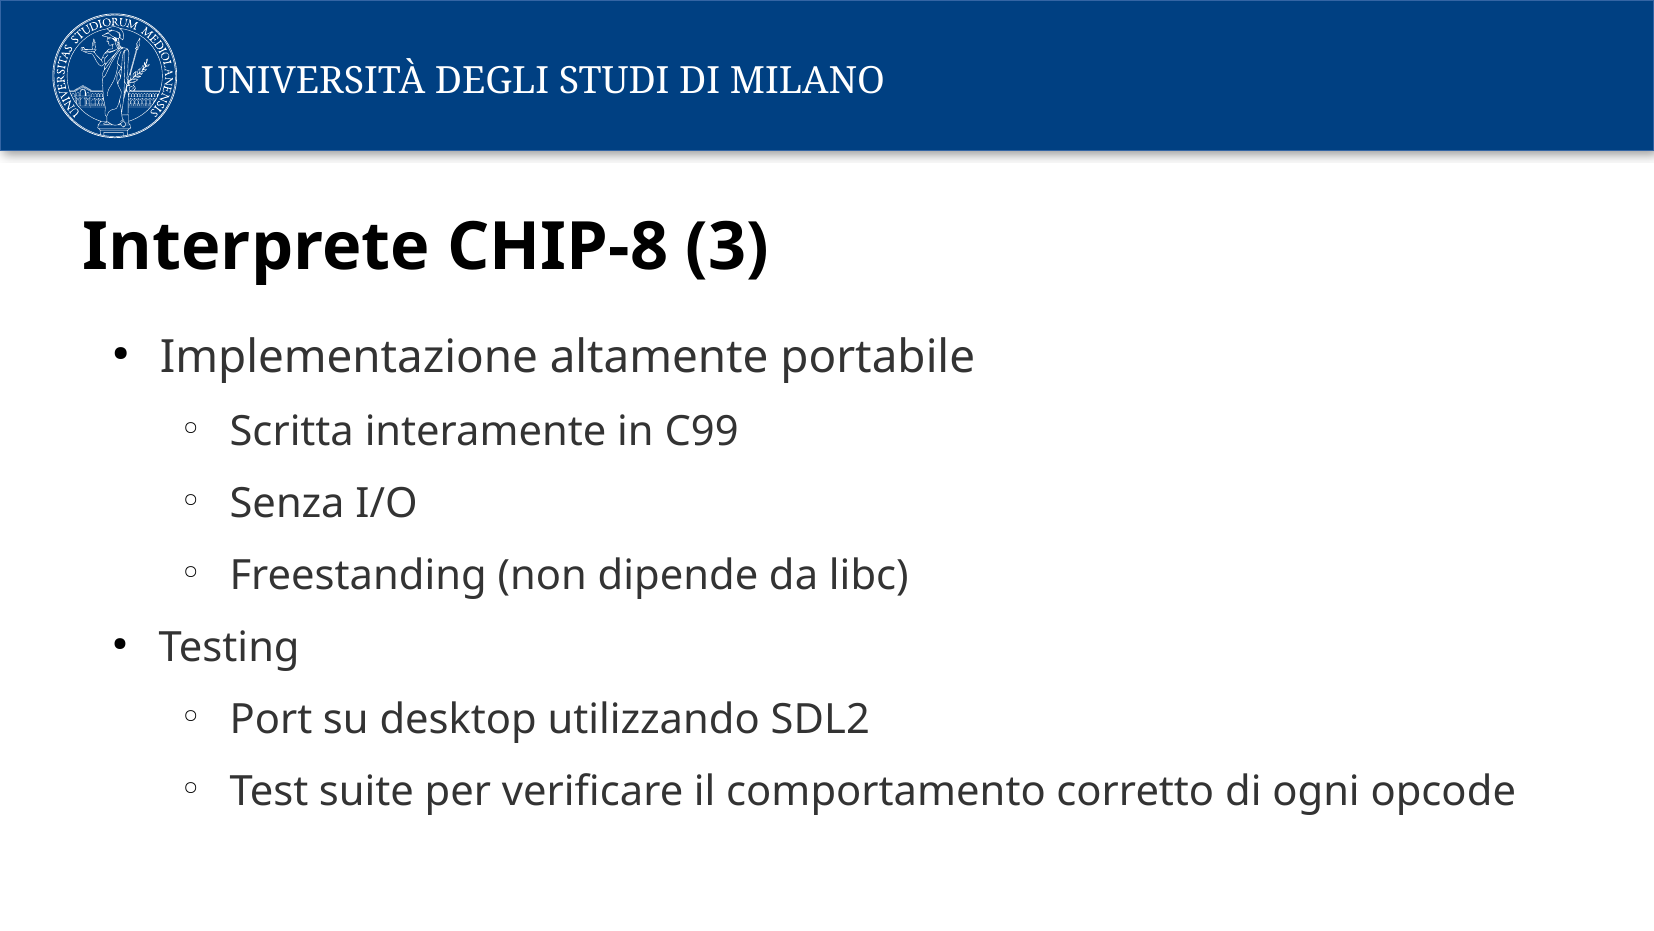

UNIVERSITÀ DEGLI STUDI DI MILANO
# Interprete CHIP-8 (3)
 Implementazione altamente portabile
 Scritta interamente in C99
 Senza I/O
 Freestanding (non dipende da libc)
 Testing
 Port su desktop utilizzando SDL2
 Test suite per verificare il comportamento corretto di ogni opcode